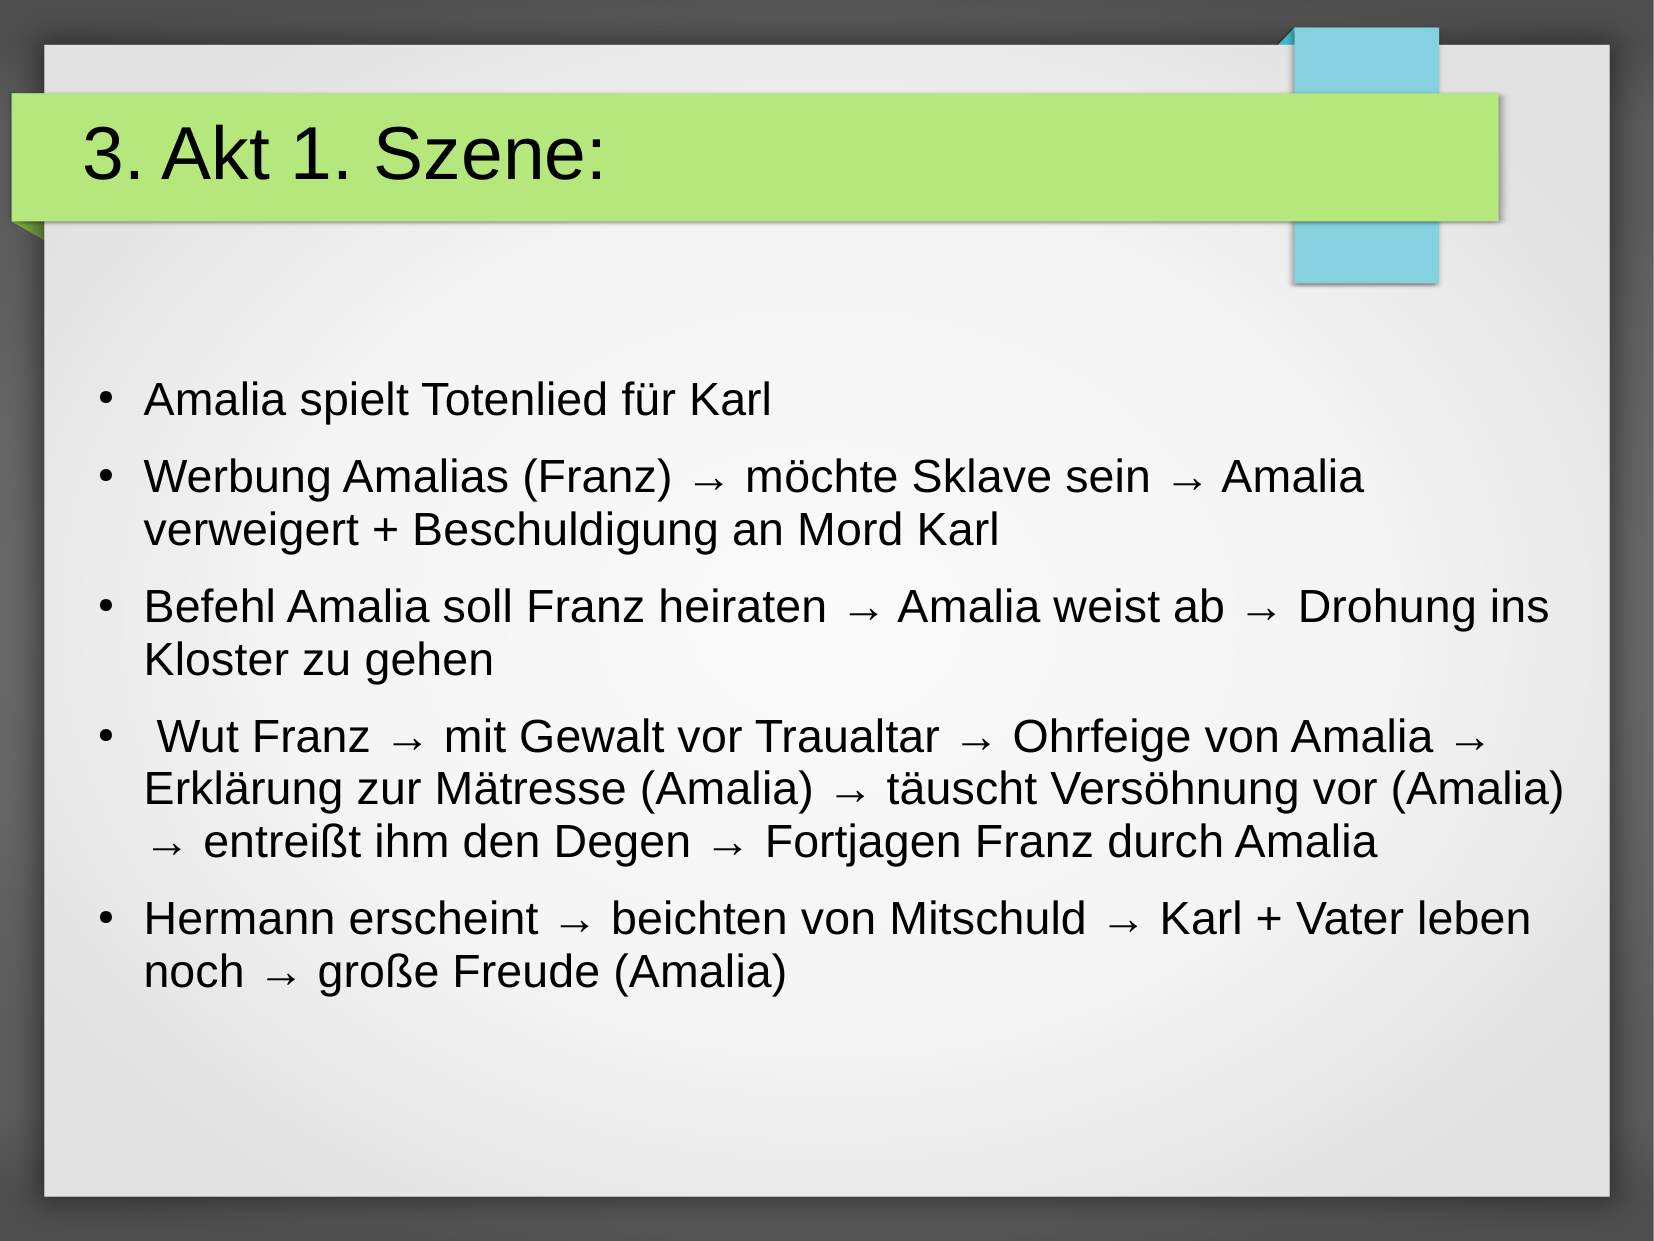

# 3. Akt 1. Szene:
Amalia spielt Totenlied für Karl
Werbung Amalias (Franz) → möchte Sklave sein → Amalia verweigert + Beschuldigung an Mord Karl
Befehl Amalia soll Franz heiraten → Amalia weist ab → Drohung ins Kloster zu gehen
 Wut Franz → mit Gewalt vor Traualtar → Ohrfeige von Amalia → Erklärung zur Mätresse (Amalia) → täuscht Versöhnung vor (Amalia) → entreißt ihm den Degen → Fortjagen Franz durch Amalia
Hermann erscheint → beichten von Mitschuld → Karl + Vater leben noch → große Freude (Amalia)